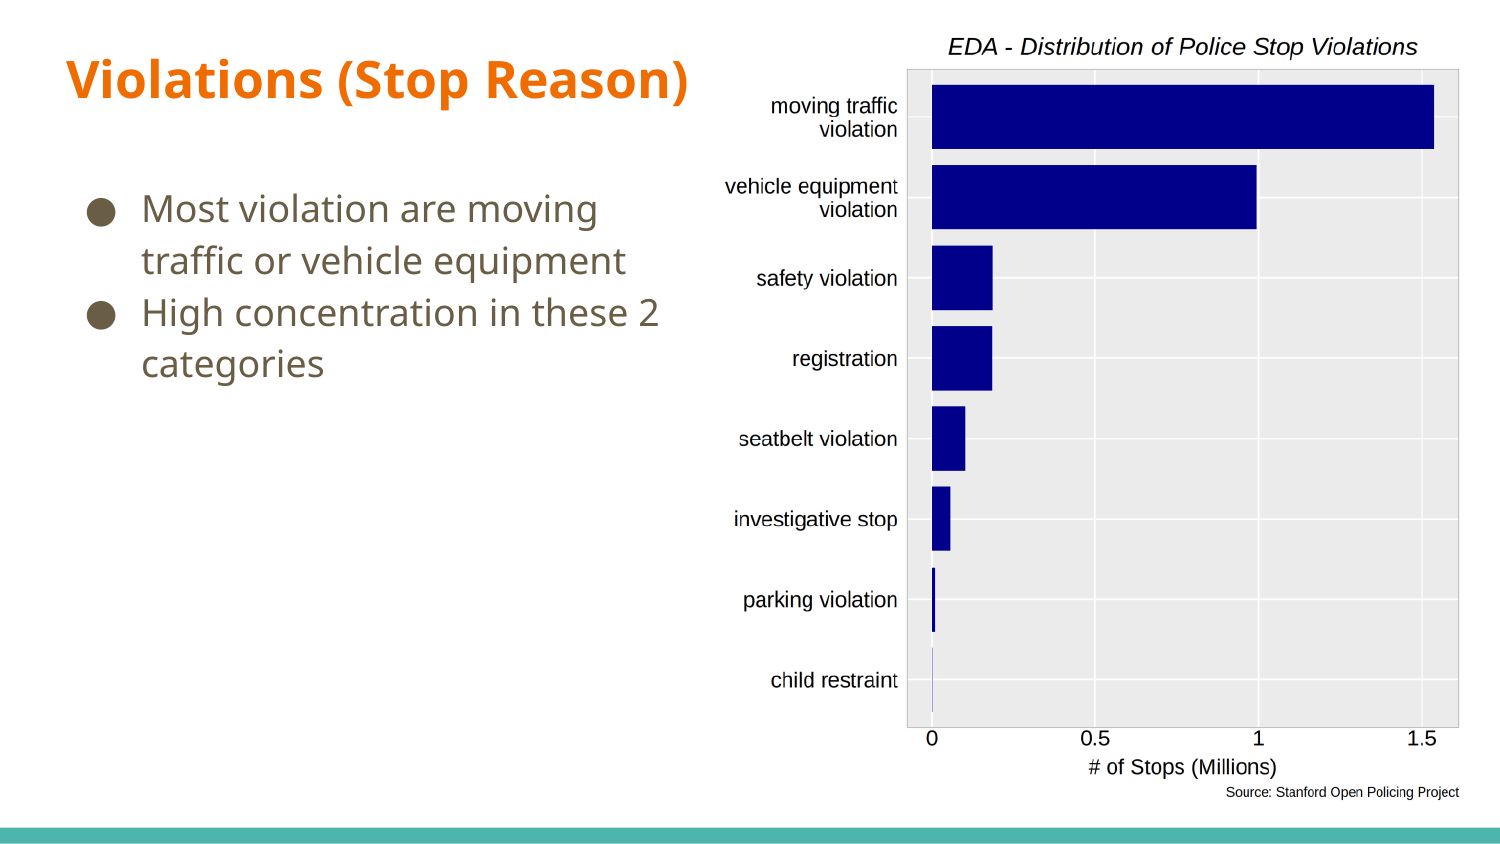

# Violations (Stop Reason)
Most violation are moving traffic or vehicle equipment
High concentration in these 2 categories